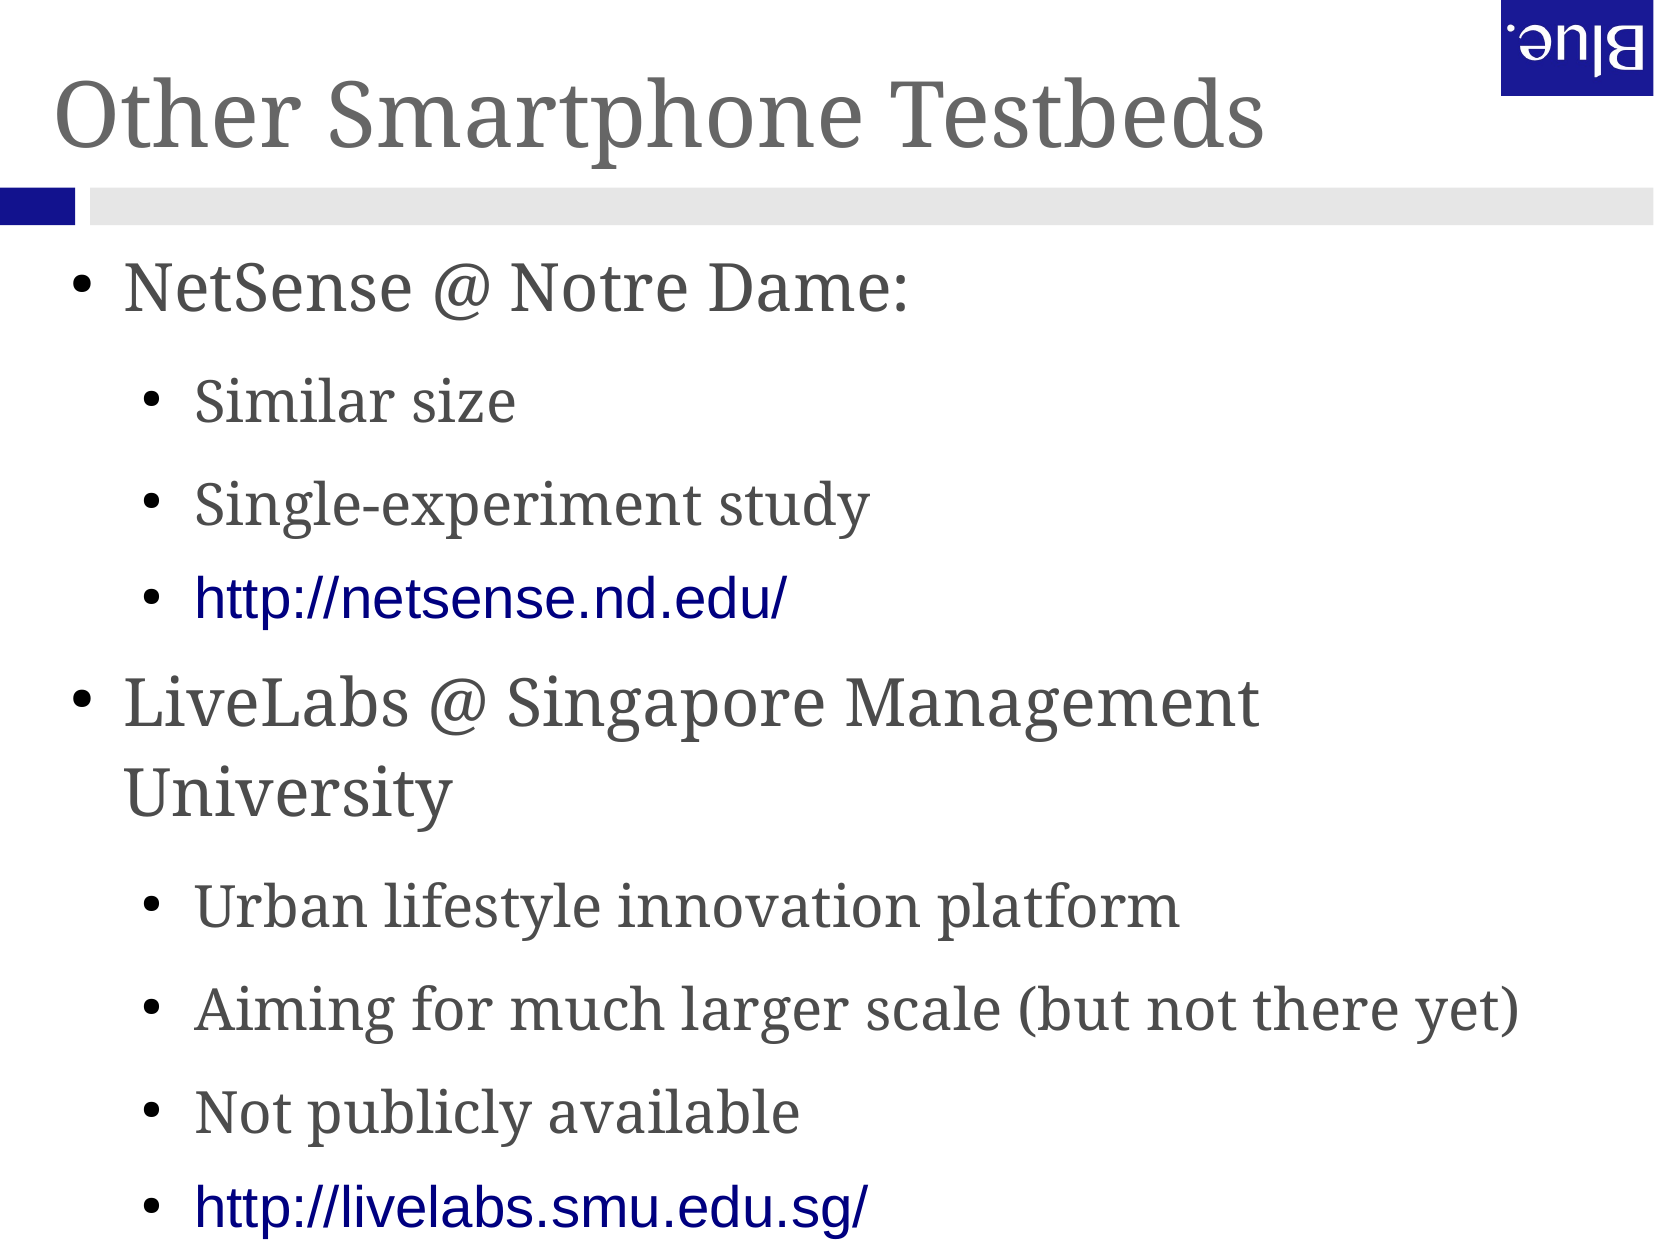

# Other Smartphone Testbeds
NetSense @ Notre Dame:
Similar size
Single-experiment study
http://netsense.nd.edu/
LiveLabs @ Singapore Management University
Urban lifestyle innovation platform
Aiming for much larger scale (but not there yet)
Not publicly available
http://livelabs.smu.edu.sg/